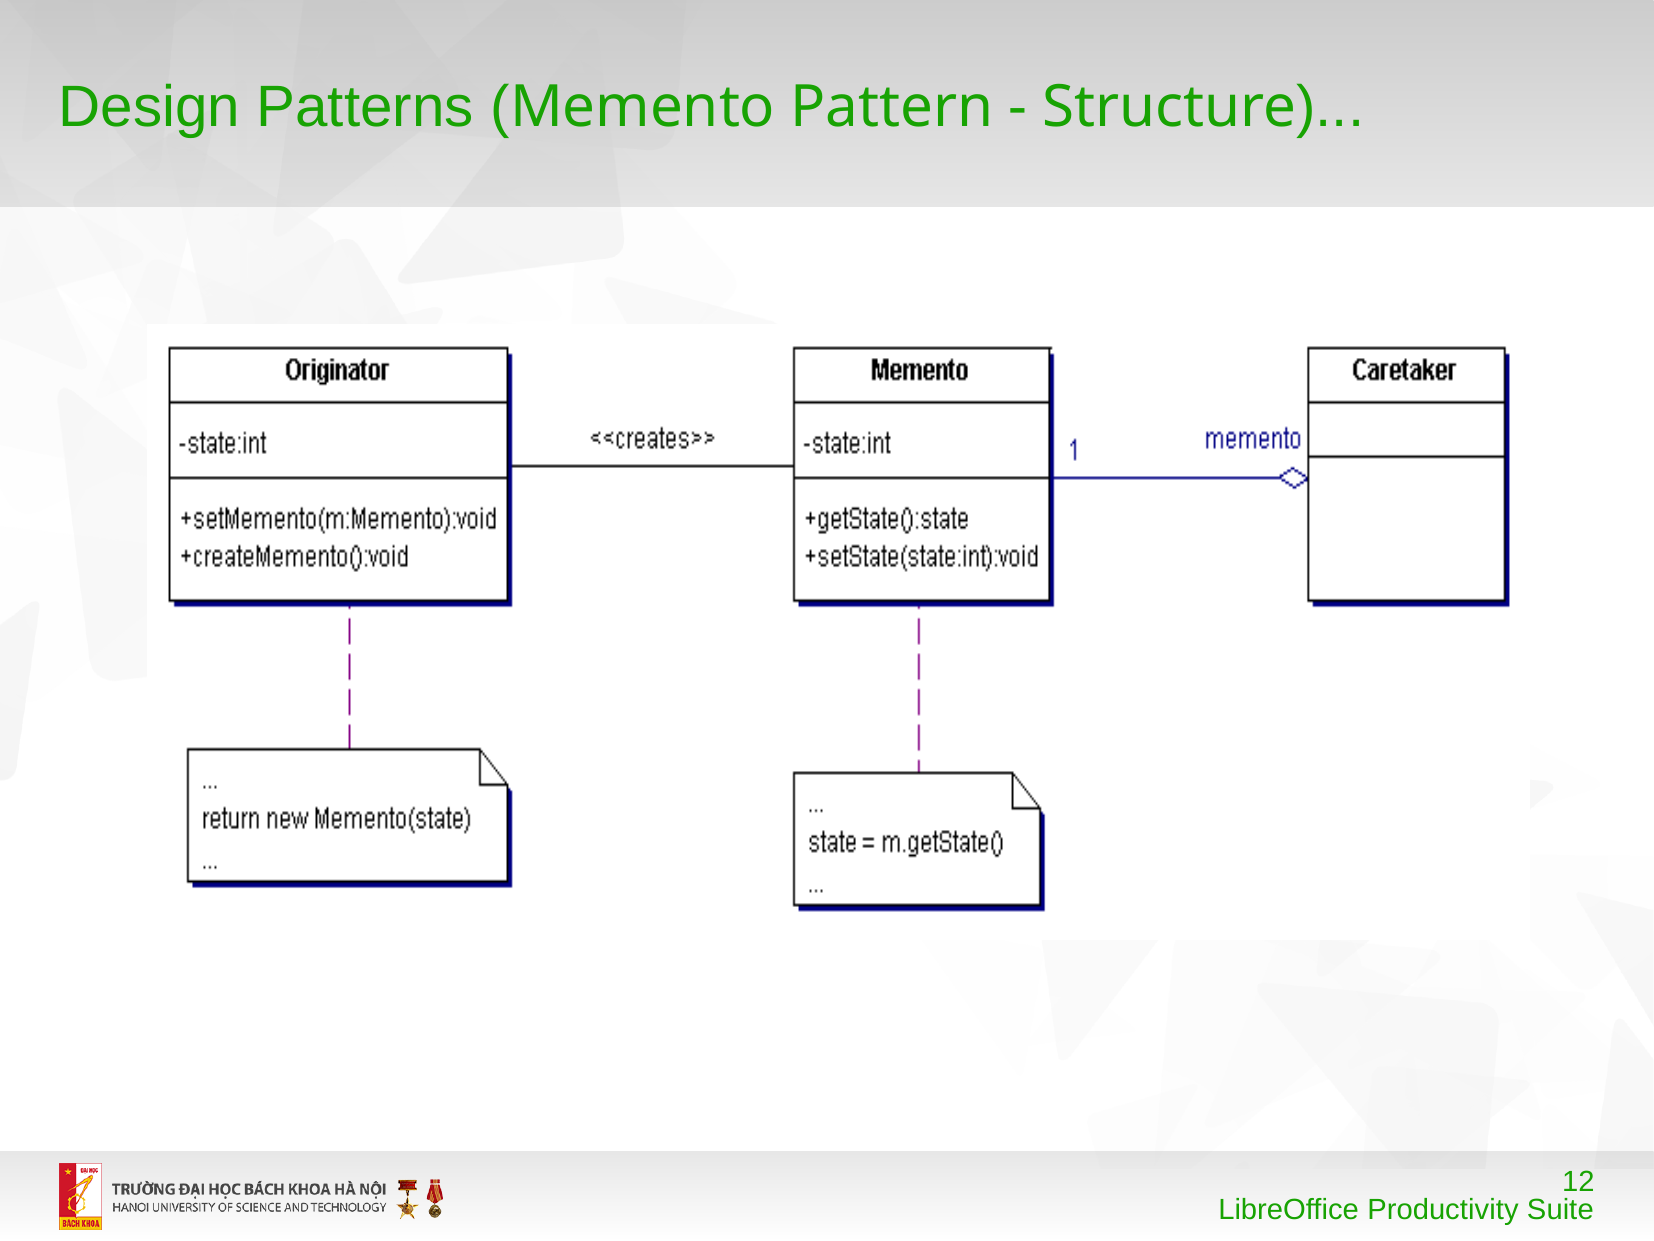

# Design Patterns (Memento Pattern - Structure)...
12
LibreOffice Productivity Suite